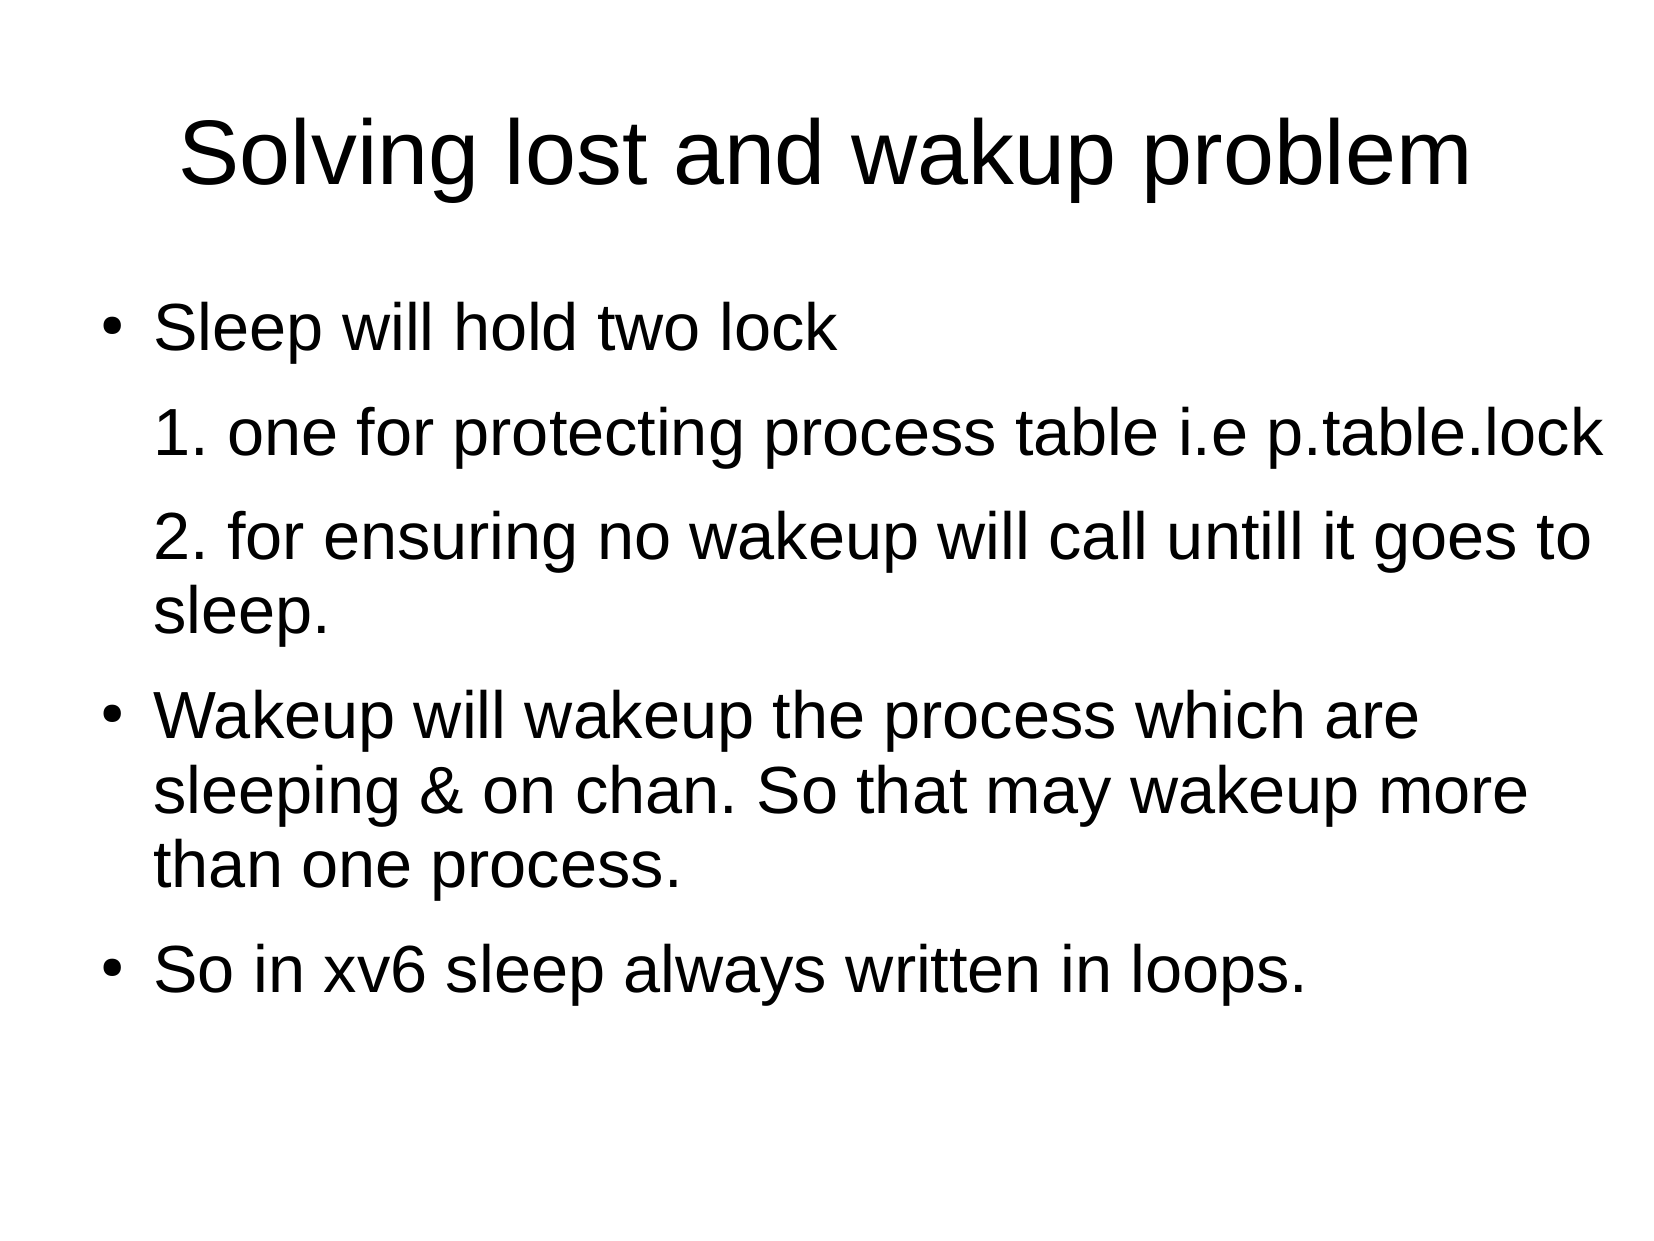

# Solving lost and wakup problem
Sleep will hold two lock
1. one for protecting process table i.e p.table.lock
2. for ensuring no wakeup will call untill it goes to sleep.
Wakeup will wakeup the process which are sleeping & on chan. So that may wakeup more than one process.
So in xv6 sleep always written in loops.